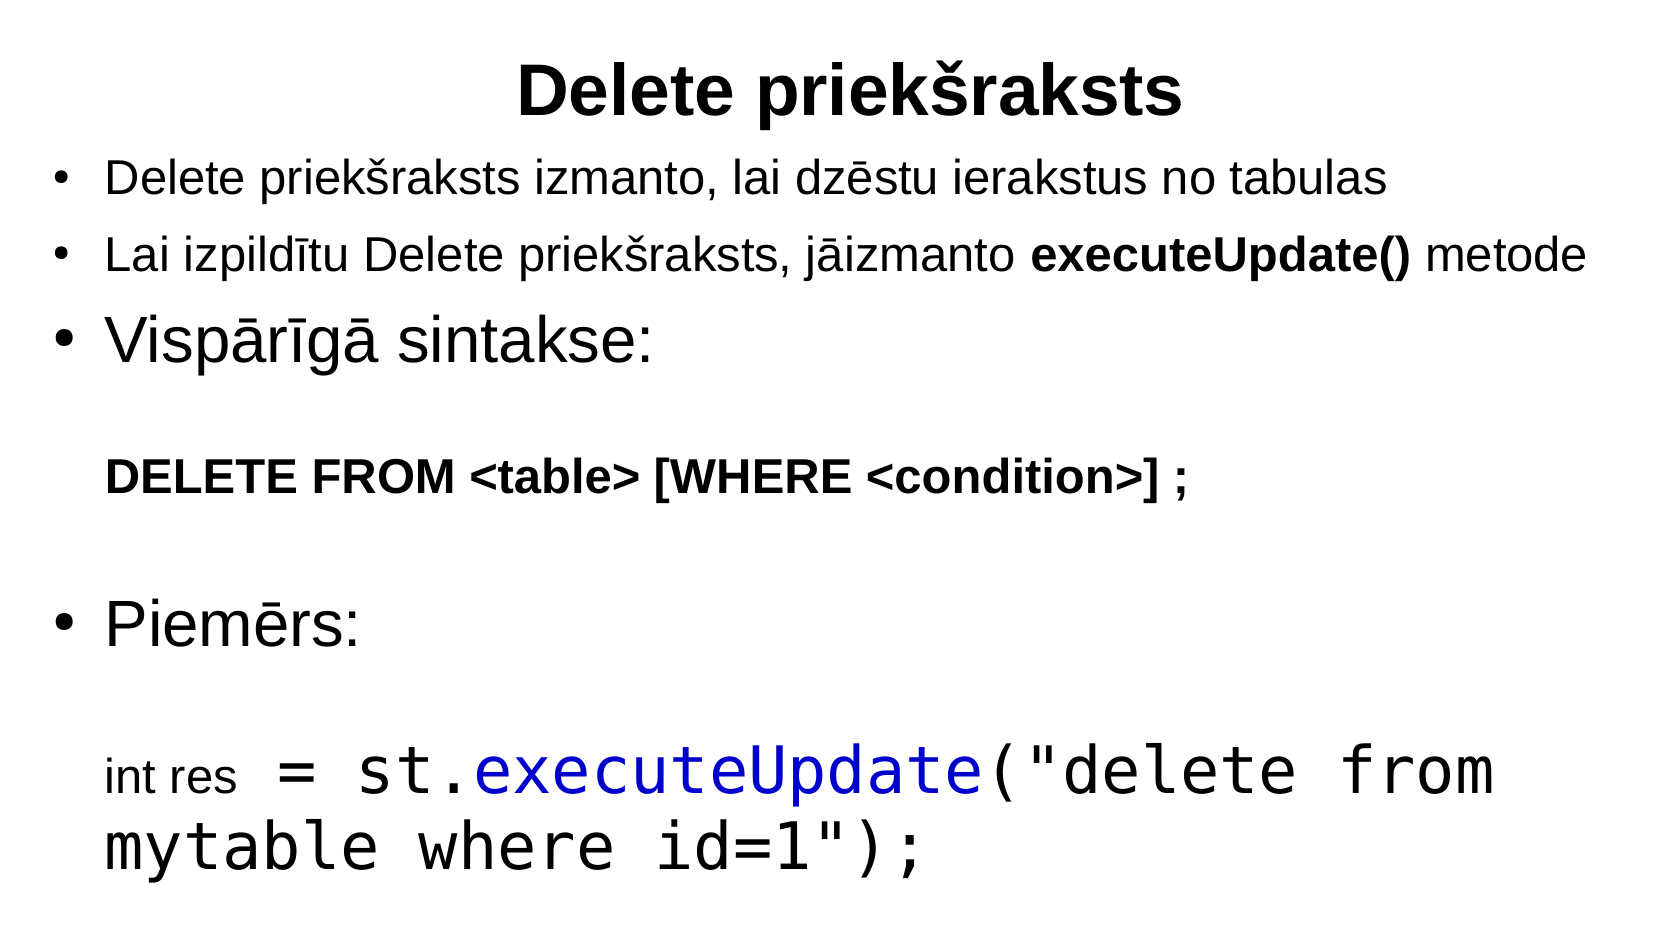

# Delete priekšraksts
Delete priekšraksts izmanto, lai dzēstu ierakstus no tabulas
Lai izpildītu Delete priekšraksts, jāizmanto executeUpdate() metode
Vispārīgā sintakse:
DELETE FROM <table> [WHERE <condition>] ;
Piemērs:
int res = st.executeUpdate("delete from mytable where id=1");